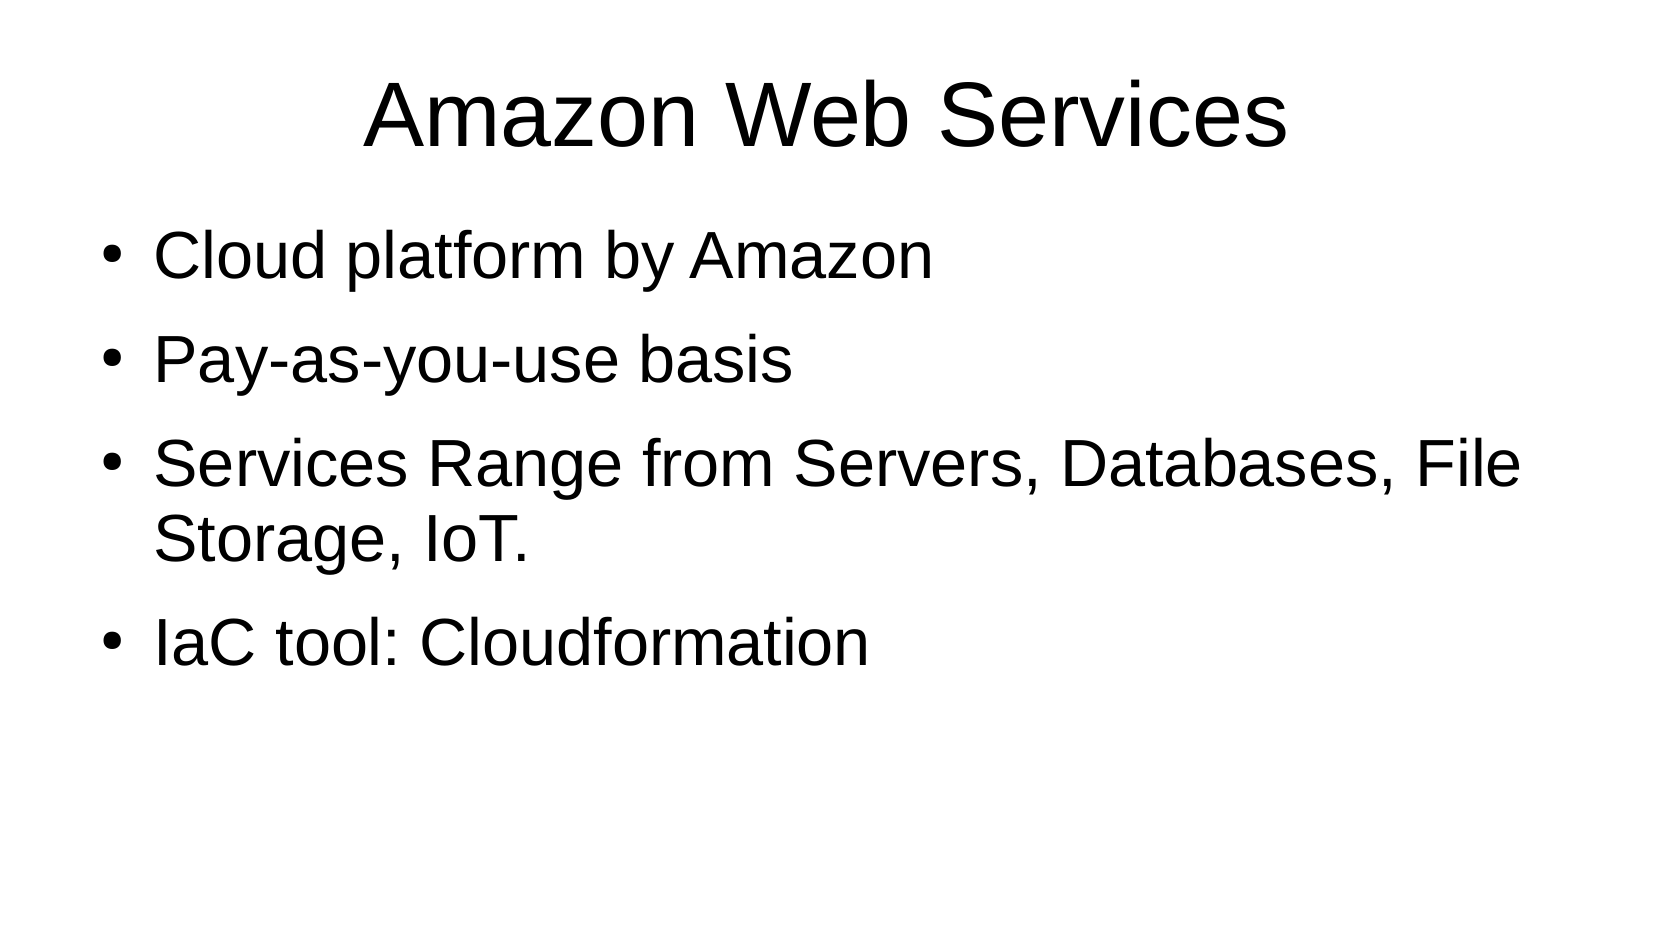

# Amazon Web Services
Cloud platform by Amazon
Pay-as-you-use basis
Services Range from Servers, Databases, File Storage, IoT.
IaC tool: Cloudformation